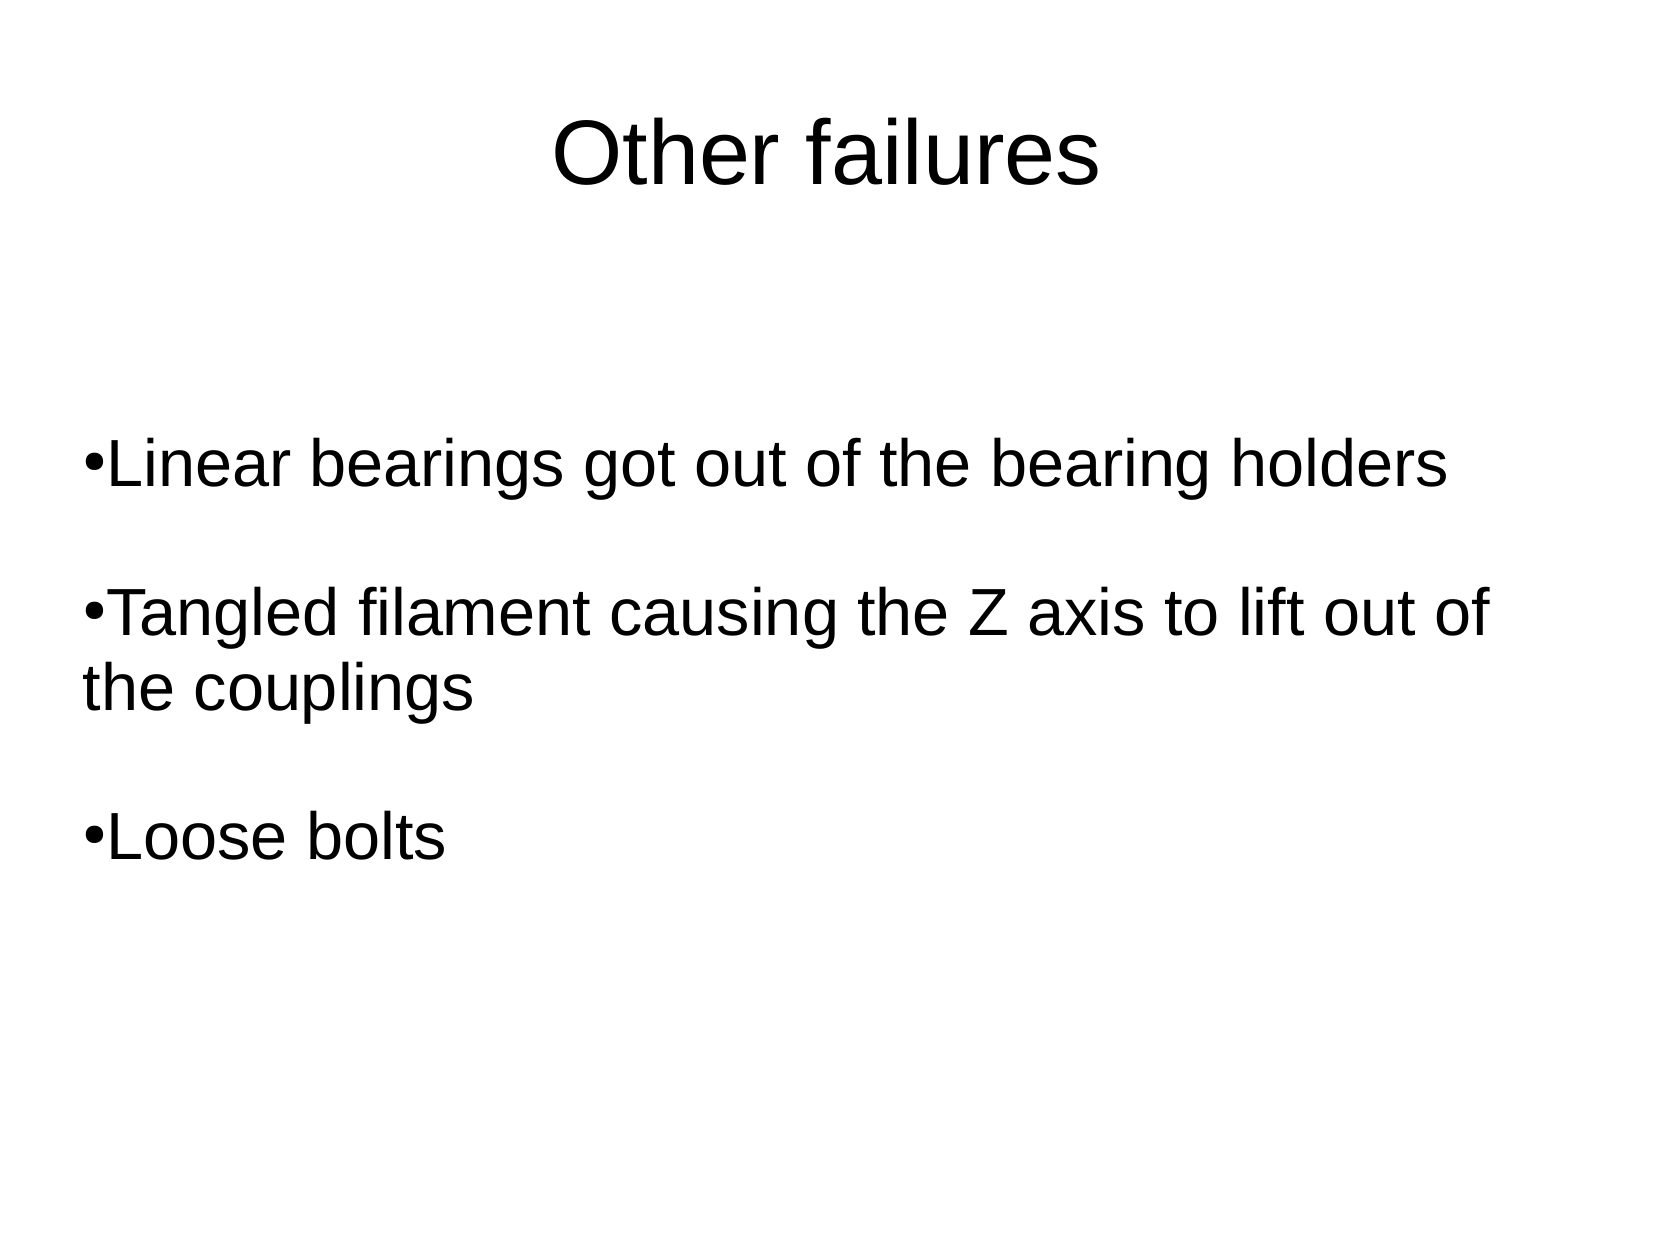

# Other failures
Linear bearings got out of the bearing holders
Tangled filament causing the Z axis to lift out of the couplings
Loose bolts